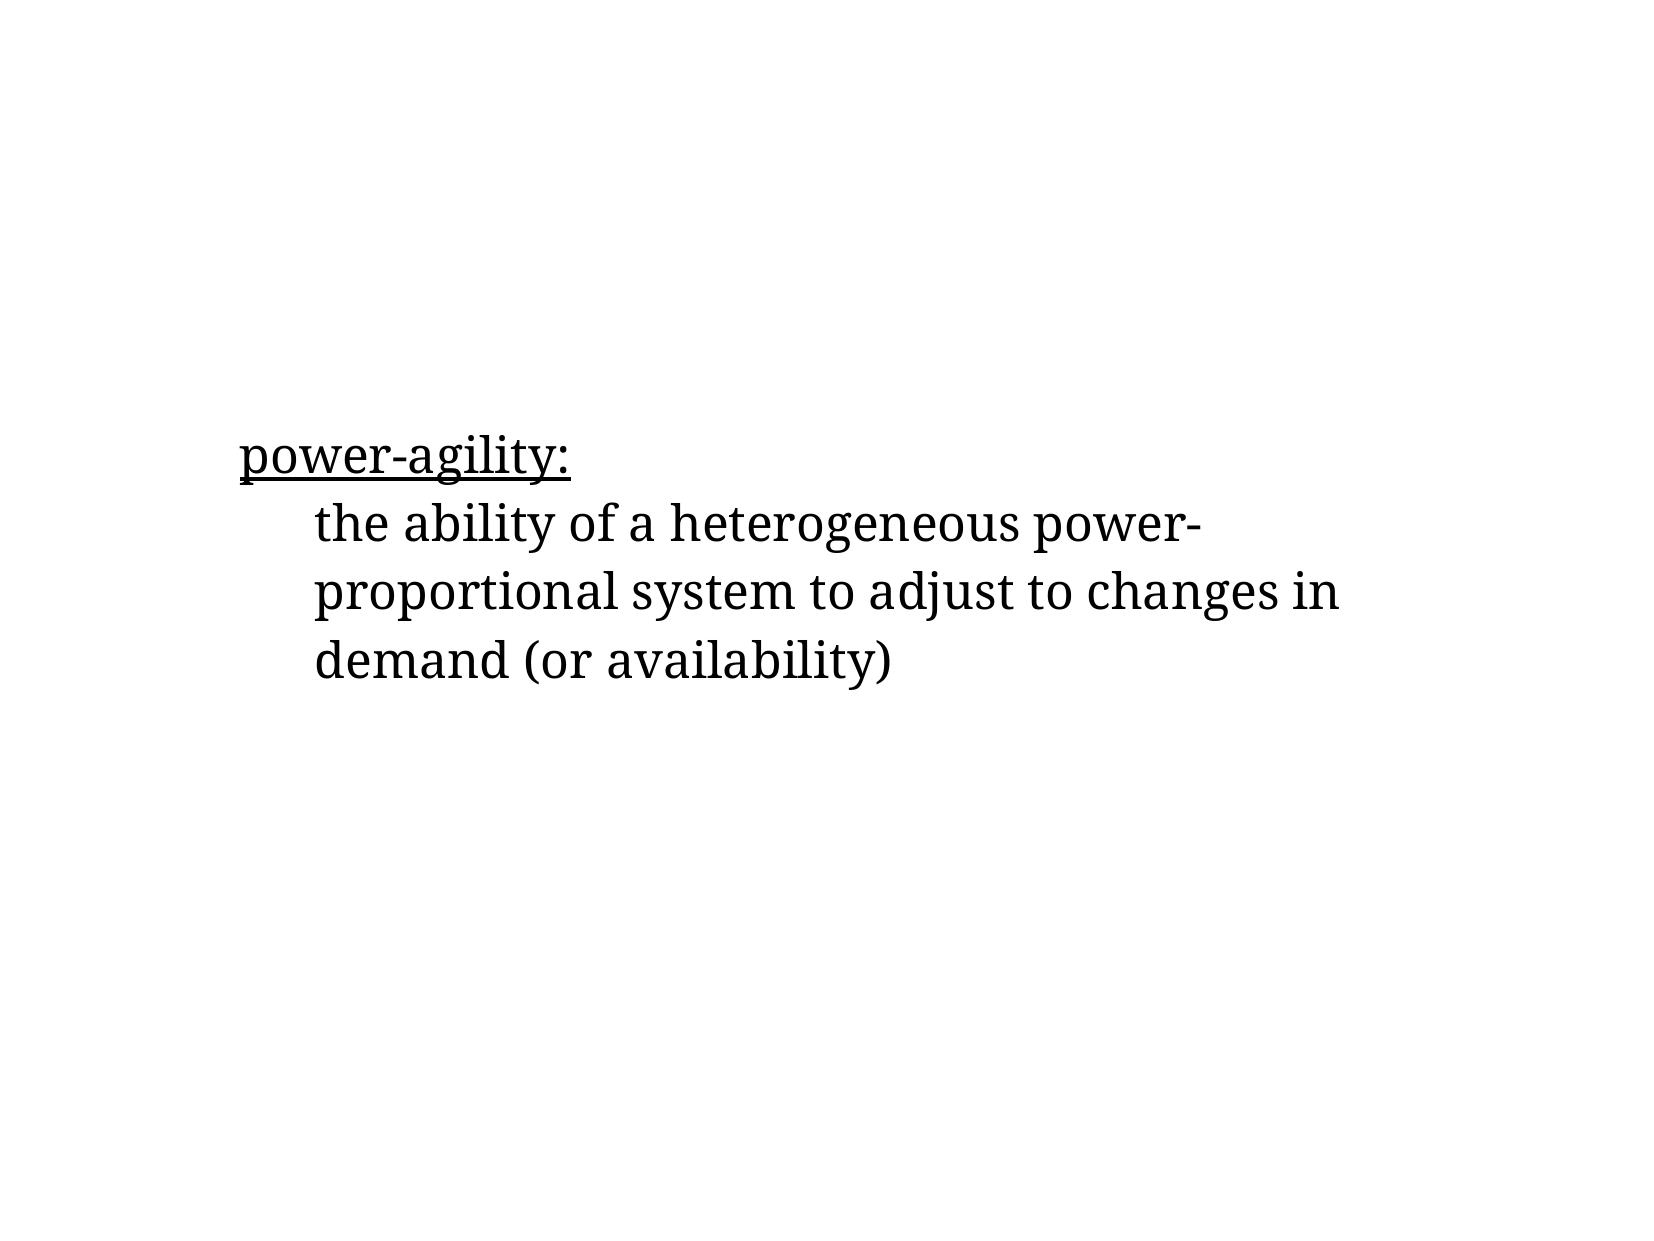

power-agility:
the ability of a heterogeneous power-proportional system to adjust to changes in demand (or availability)